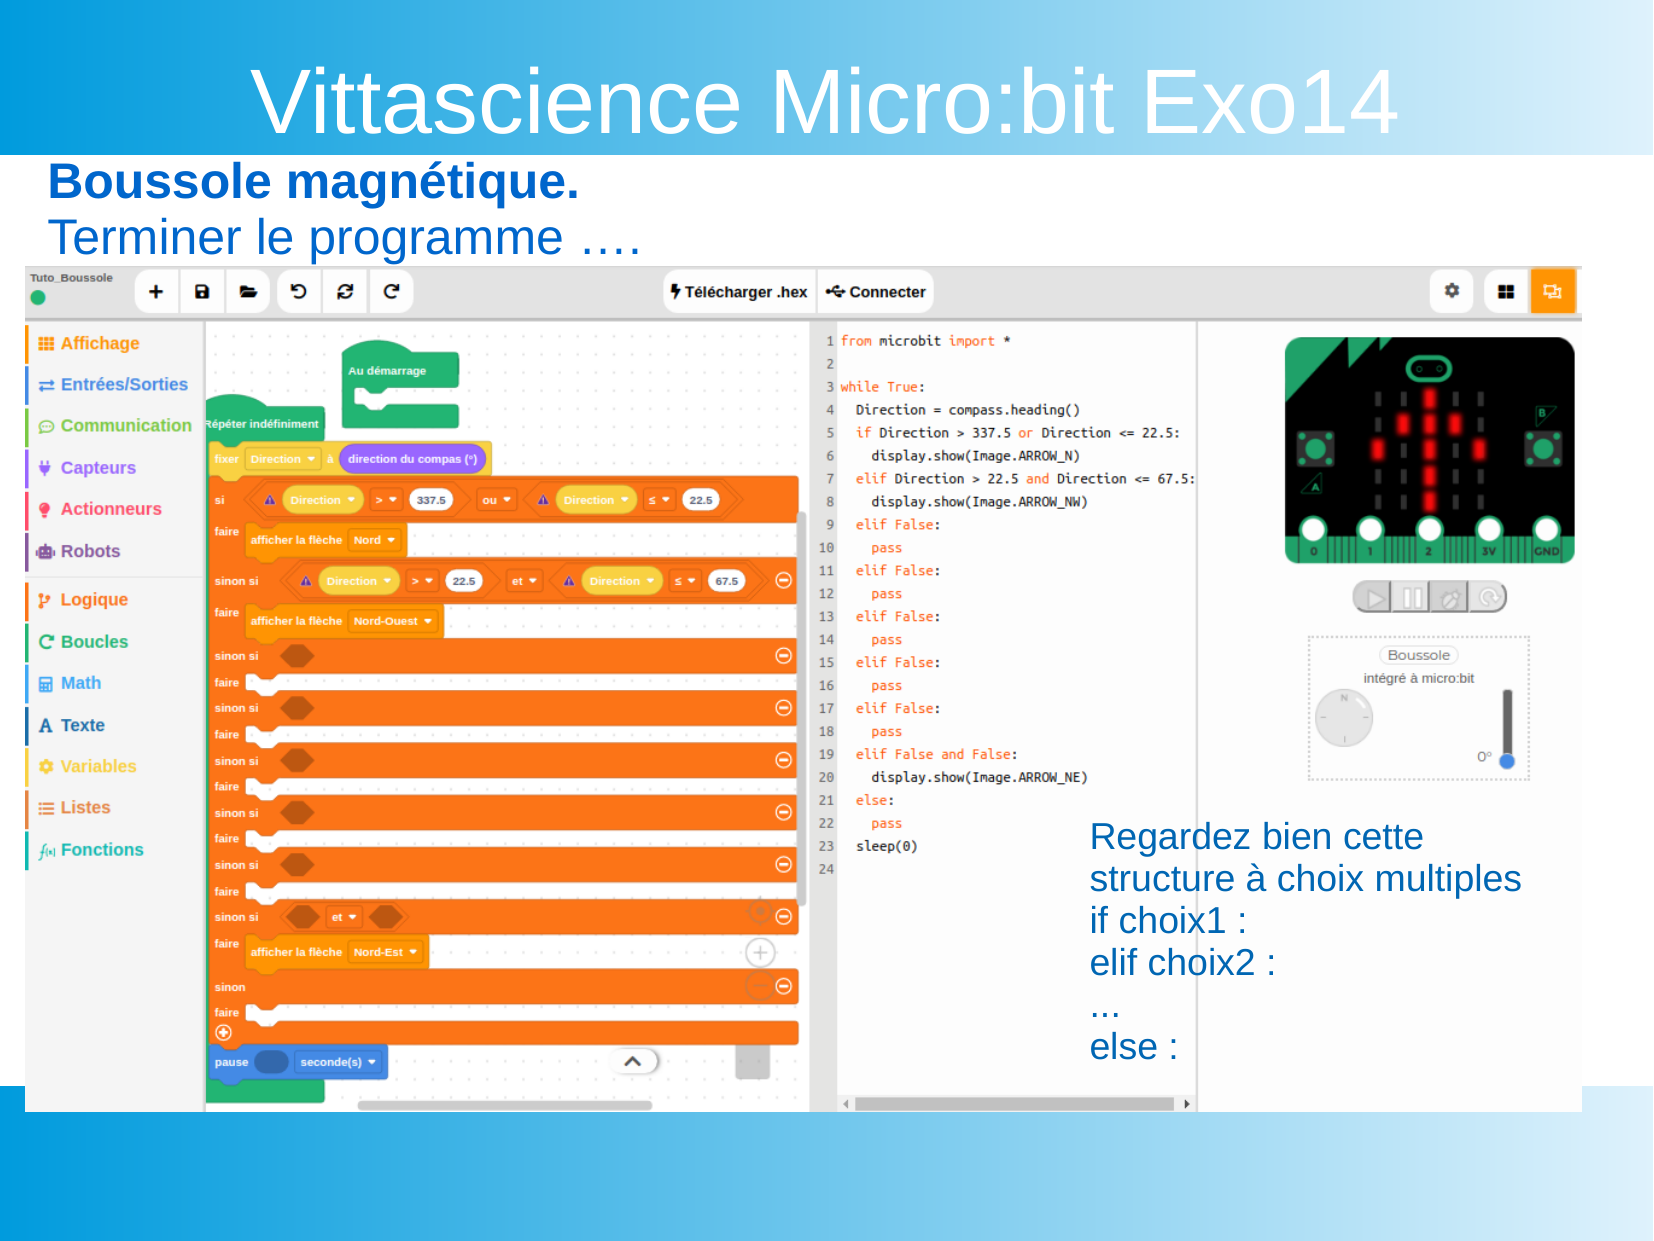

# Vittascience Micro:bit Exo14
Boussole magnétique.
Terminer le programme ….
Regardez bien cette structure à choix multiples
if choix1 :
elif choix2 :
...
else :